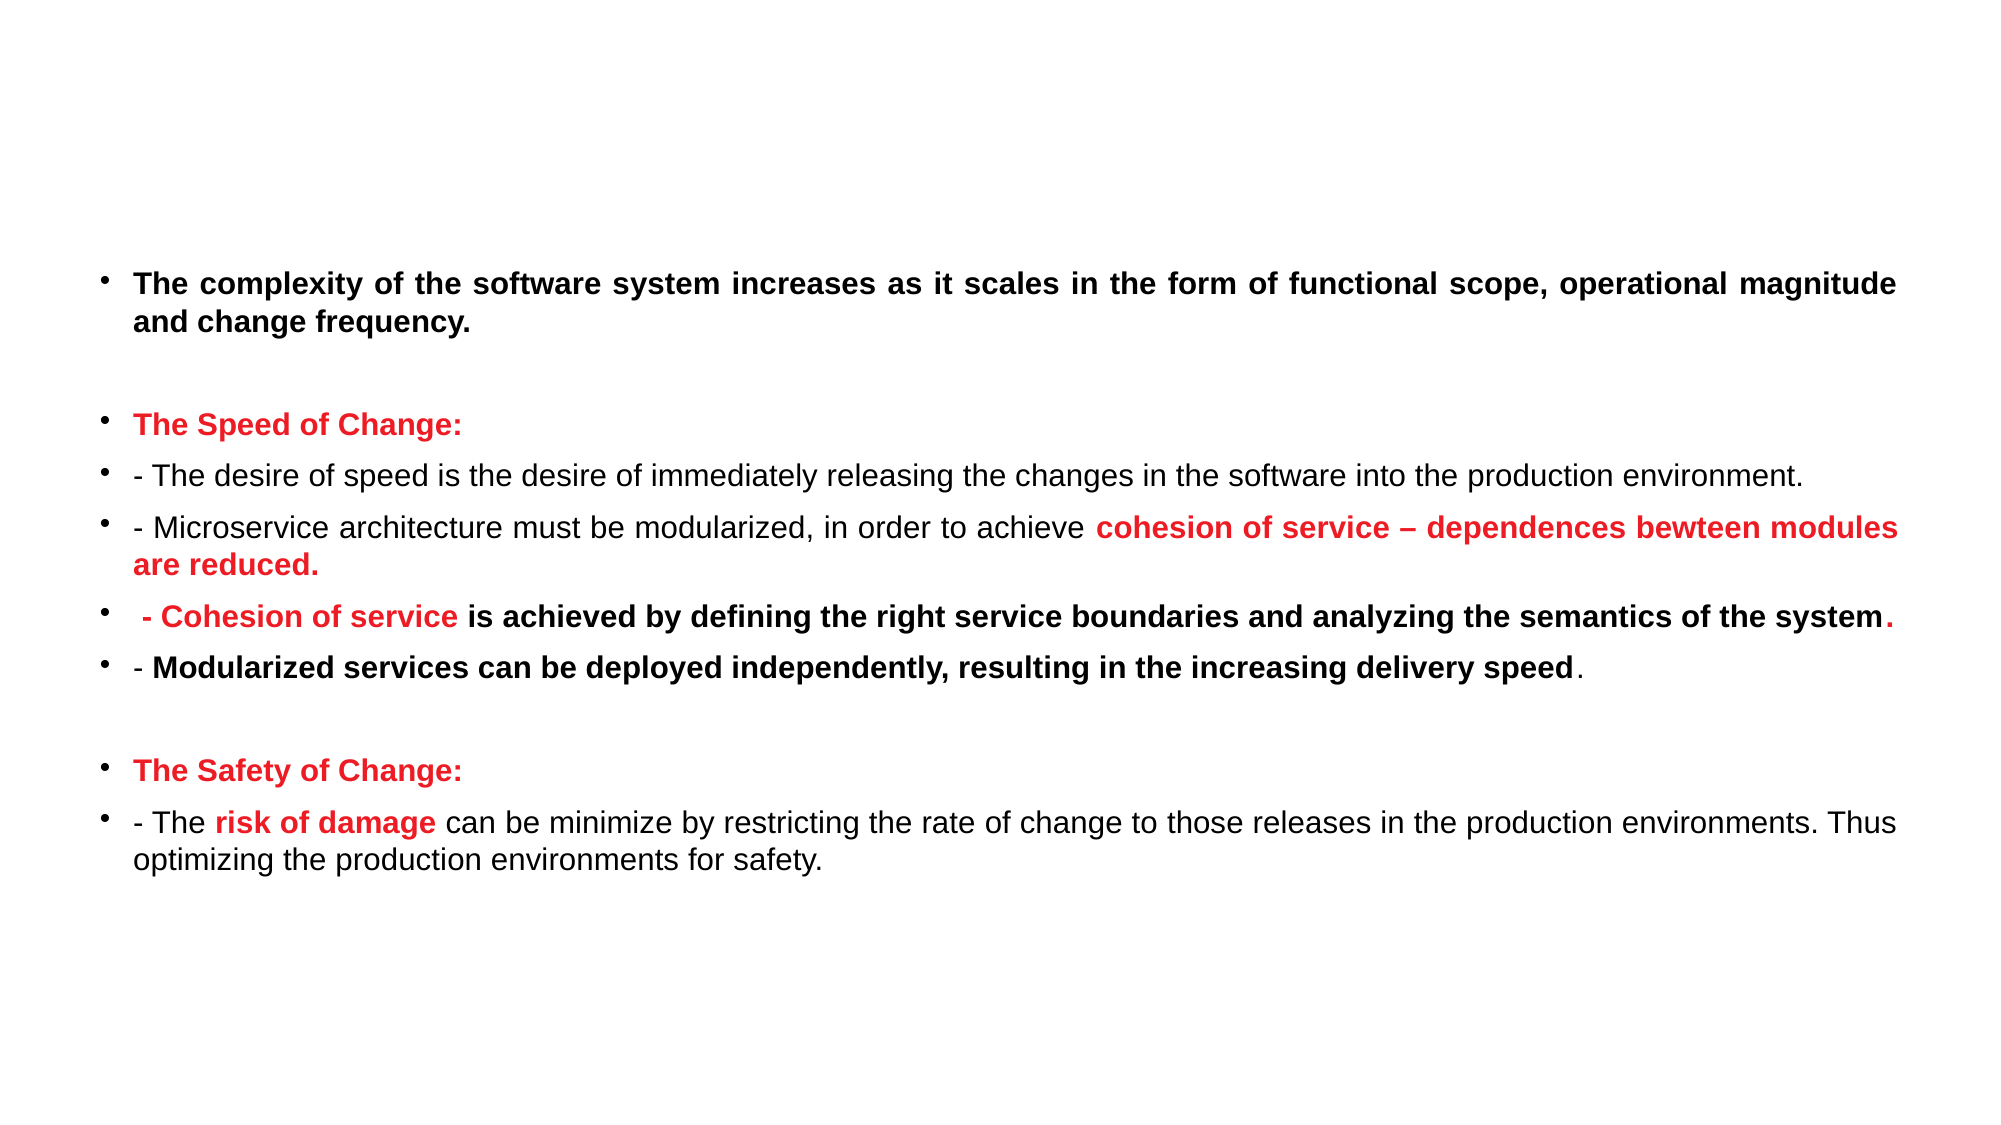

#
The complexity of the software system increases as it scales in the form of functional scope, operational magnitude and change frequency.
The Speed of Change:
- The desire of speed is the desire of immediately releasing the changes in the software into the production environment.
- Microservice architecture must be modularized, in order to achieve cohesion of service – dependences bewteen modules are reduced.
 - Cohesion of service is achieved by defining the right service boundaries and analyzing the semantics of the system.
- Modularized services can be deployed independently, resulting in the increasing delivery speed.
The Safety of Change:
- The risk of damage can be minimize by restricting the rate of change to those releases in the production environments. Thus optimizing the production environments for safety.